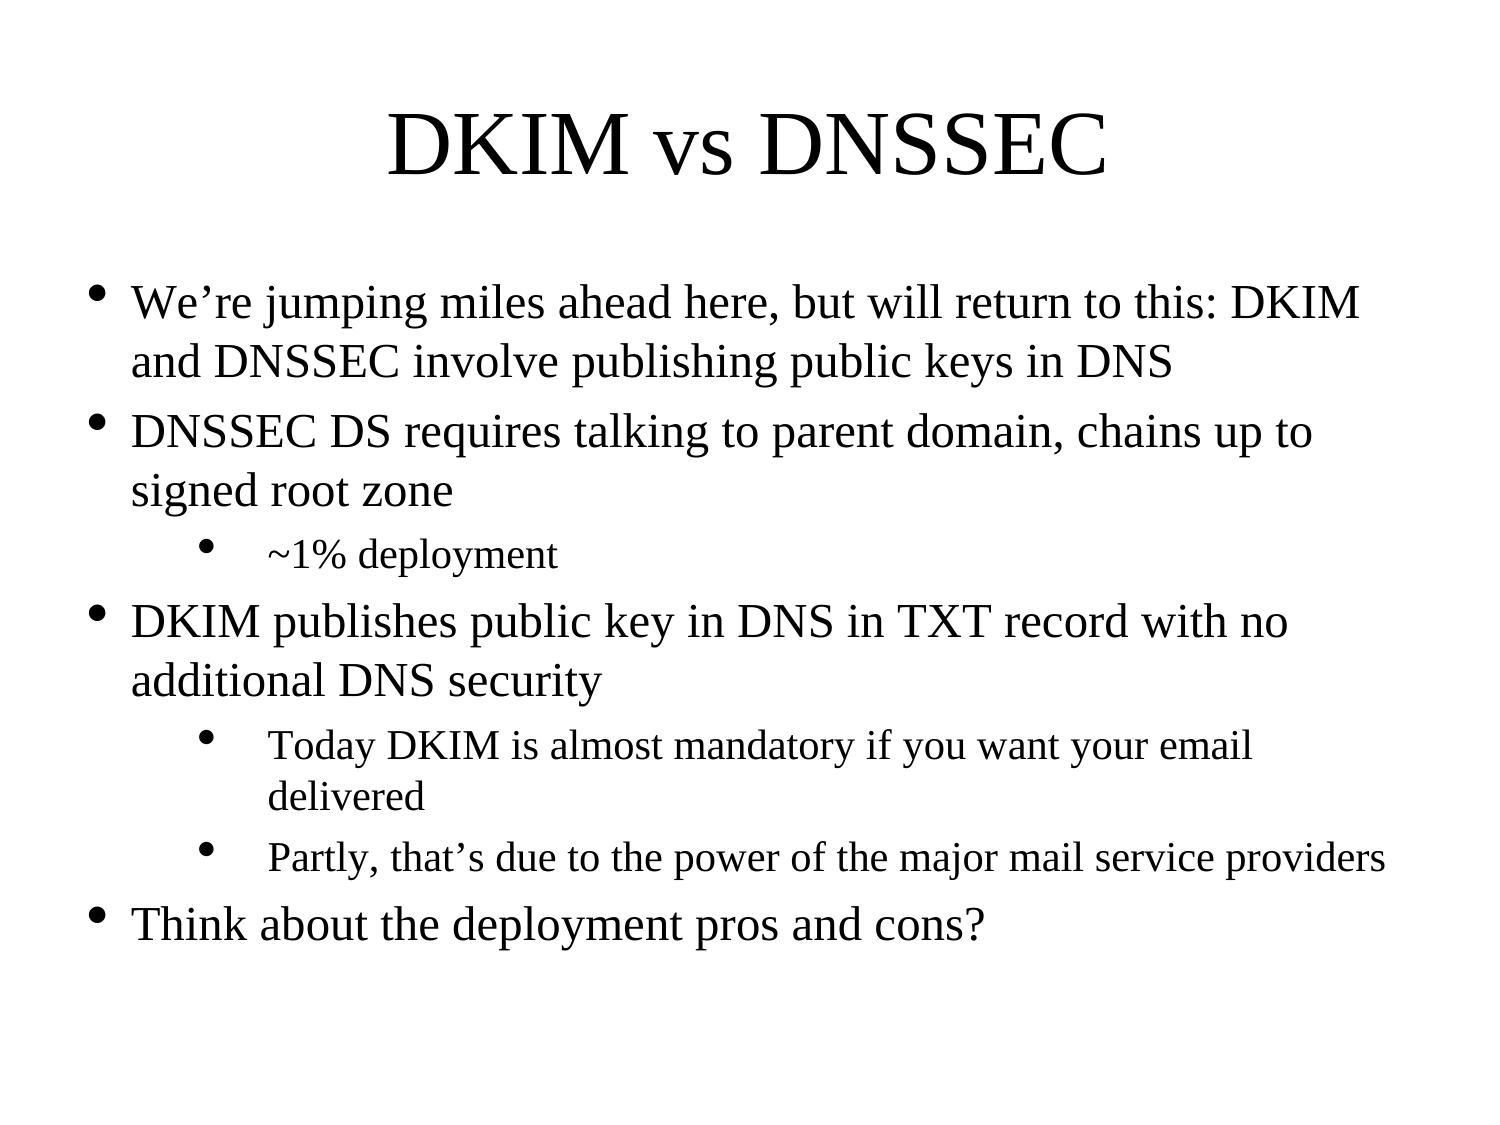

# DKIM vs DNSSEC
We’re jumping miles ahead here, but will return to this: DKIM and DNSSEC involve publishing public keys in DNS
DNSSEC DS requires talking to parent domain, chains up to signed root zone
~1% deployment
DKIM publishes public key in DNS in TXT record with no additional DNS security
Today DKIM is almost mandatory if you want your email delivered
Partly, that’s due to the power of the major mail service providers
Think about the deployment pros and cons?